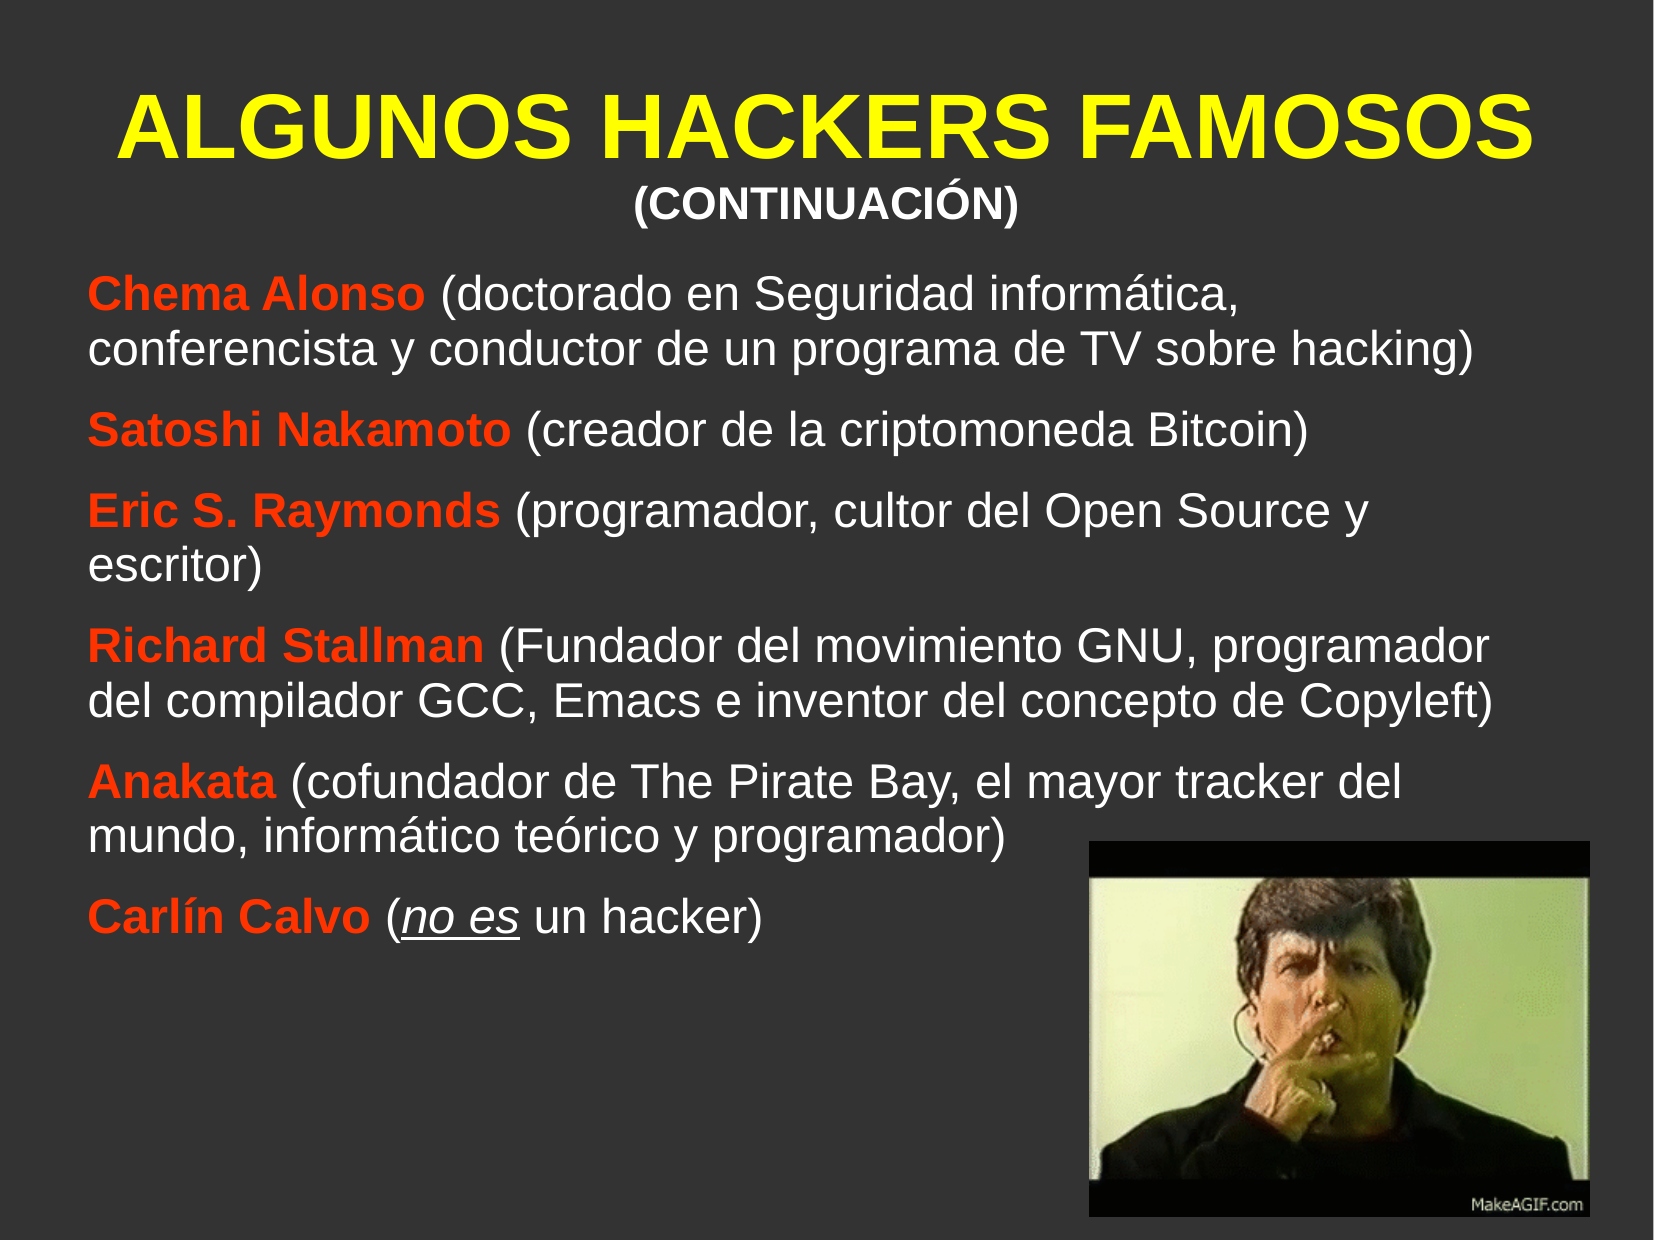

# ALGUNOS HACKERS FAMOSOS (CONTINUACIÓN)
Chema Alonso (doctorado en Seguridad informática, conferencista y conductor de un programa de TV sobre hacking)
Satoshi Nakamoto (creador de la criptomoneda Bitcoin)
Eric S. Raymonds (programador, cultor del Open Source y escritor)
Richard Stallman (Fundador del movimiento GNU, programador del compilador GCC, Emacs e inventor del concepto de Copyleft)
Anakata (cofundador de The Pirate Bay, el mayor tracker del mundo, informático teórico y programador)
Carlín Calvo (no es un hacker)